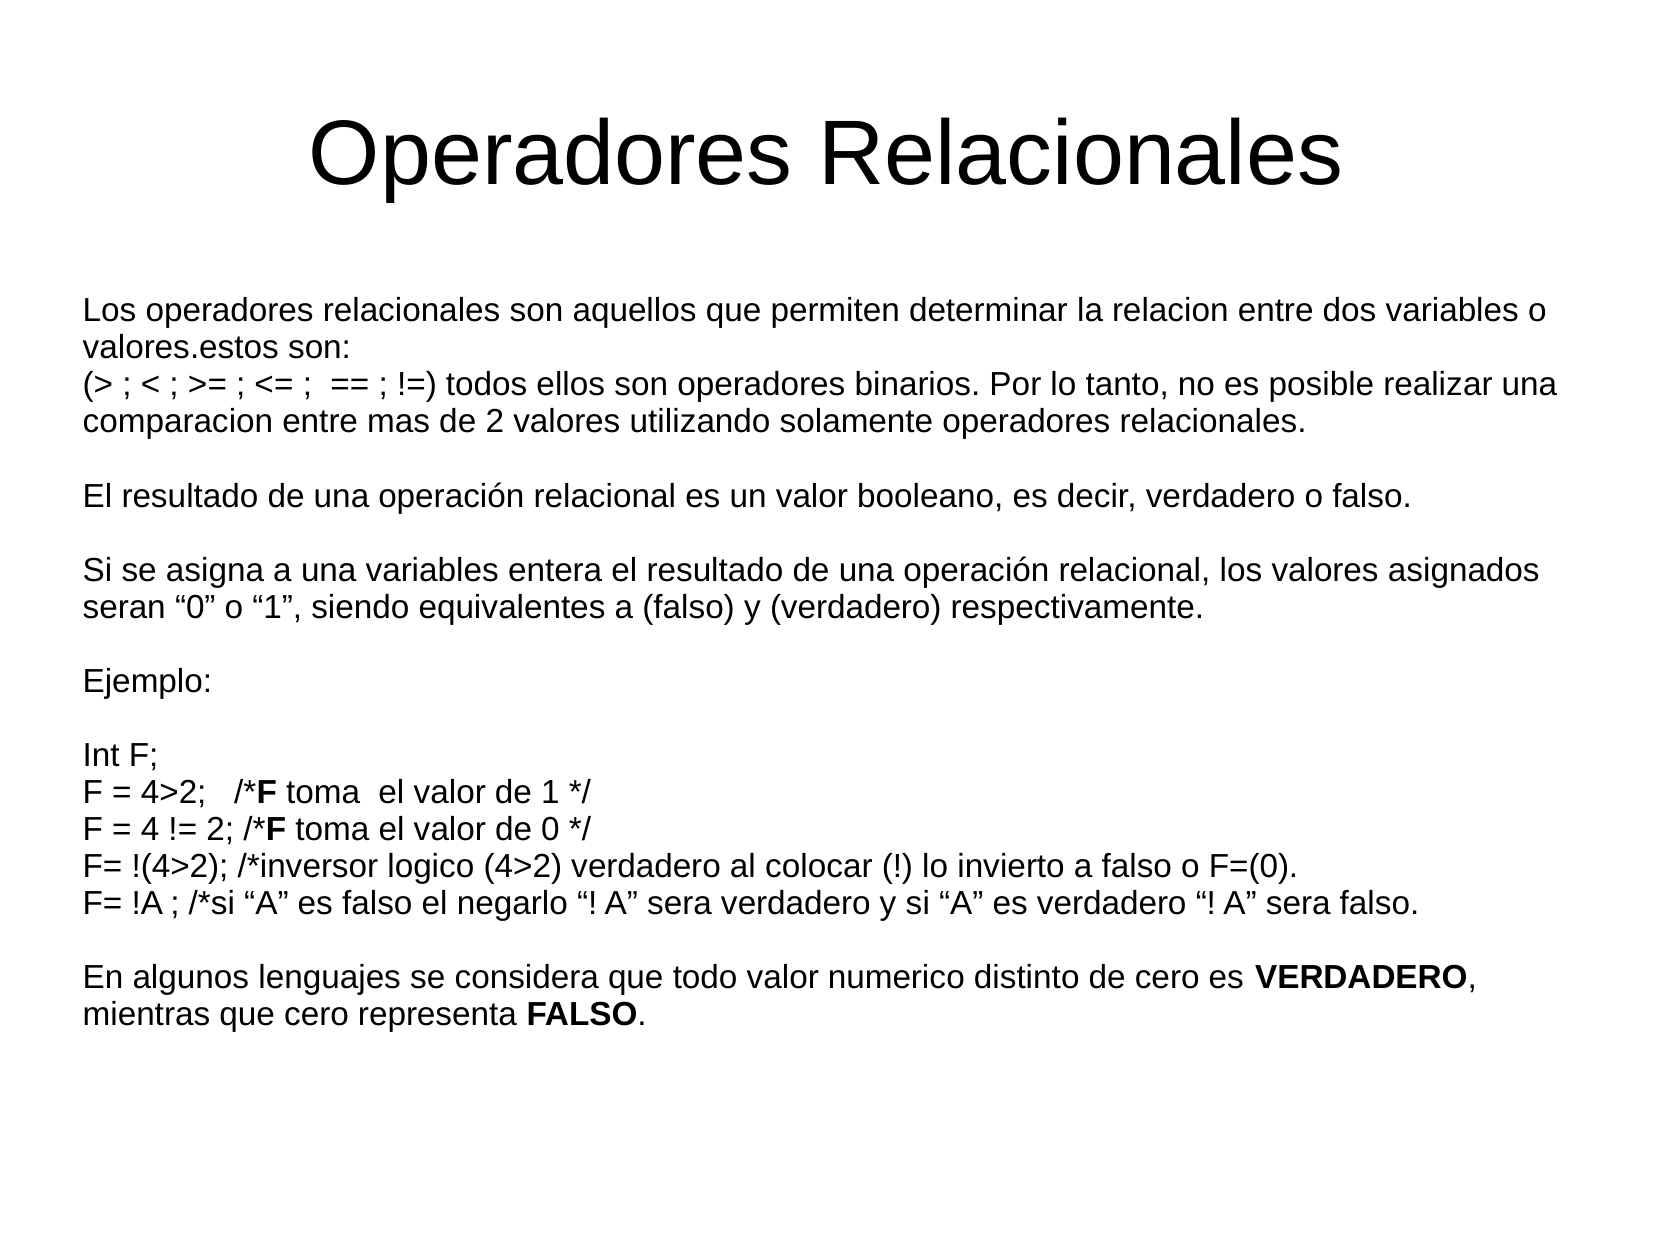

# Operadores Relacionales
Los operadores relacionales son aquellos que permiten determinar la relacion entre dos variables o valores.estos son:
(> ; < ; >= ; <= ; == ; !=) todos ellos son operadores binarios. Por lo tanto, no es posible realizar una comparacion entre mas de 2 valores utilizando solamente operadores relacionales.
El resultado de una operación relacional es un valor booleano, es decir, verdadero o falso.
Si se asigna a una variables entera el resultado de una operación relacional, los valores asignados seran “0” o “1”, siendo equivalentes a (falso) y (verdadero) respectivamente.
Ejemplo:
Int F;
F = 4>2; /*F toma el valor de 1 */
F = 4 != 2; /*F toma el valor de 0 */
F= !(4>2); /*inversor logico (4>2) verdadero al colocar (!) lo invierto a falso o F=(0).
F= !A ; /*si “A” es falso el negarlo “! A” sera verdadero y si “A” es verdadero “! A” sera falso.
En algunos lenguajes se considera que todo valor numerico distinto de cero es VERDADERO, mientras que cero representa FALSO.